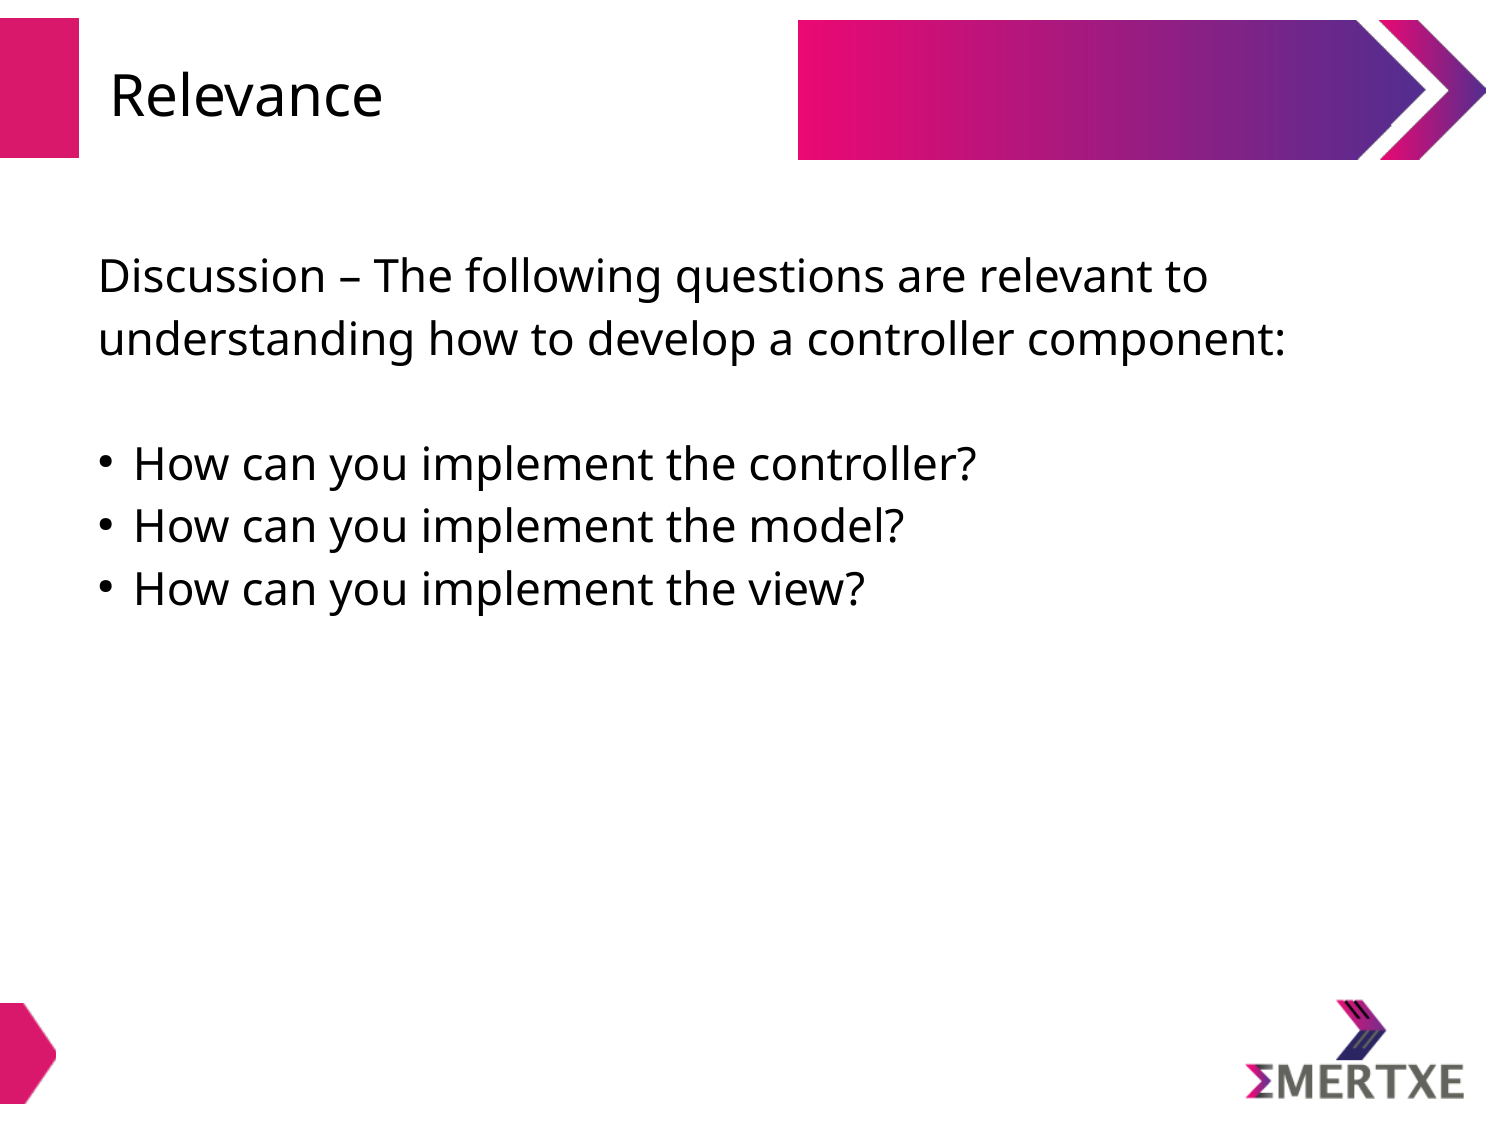

Relevance
Discussion – The following questions are relevant to understanding how to develop a controller component:
How can you implement the controller?
How can you implement the model?
How can you implement the view?